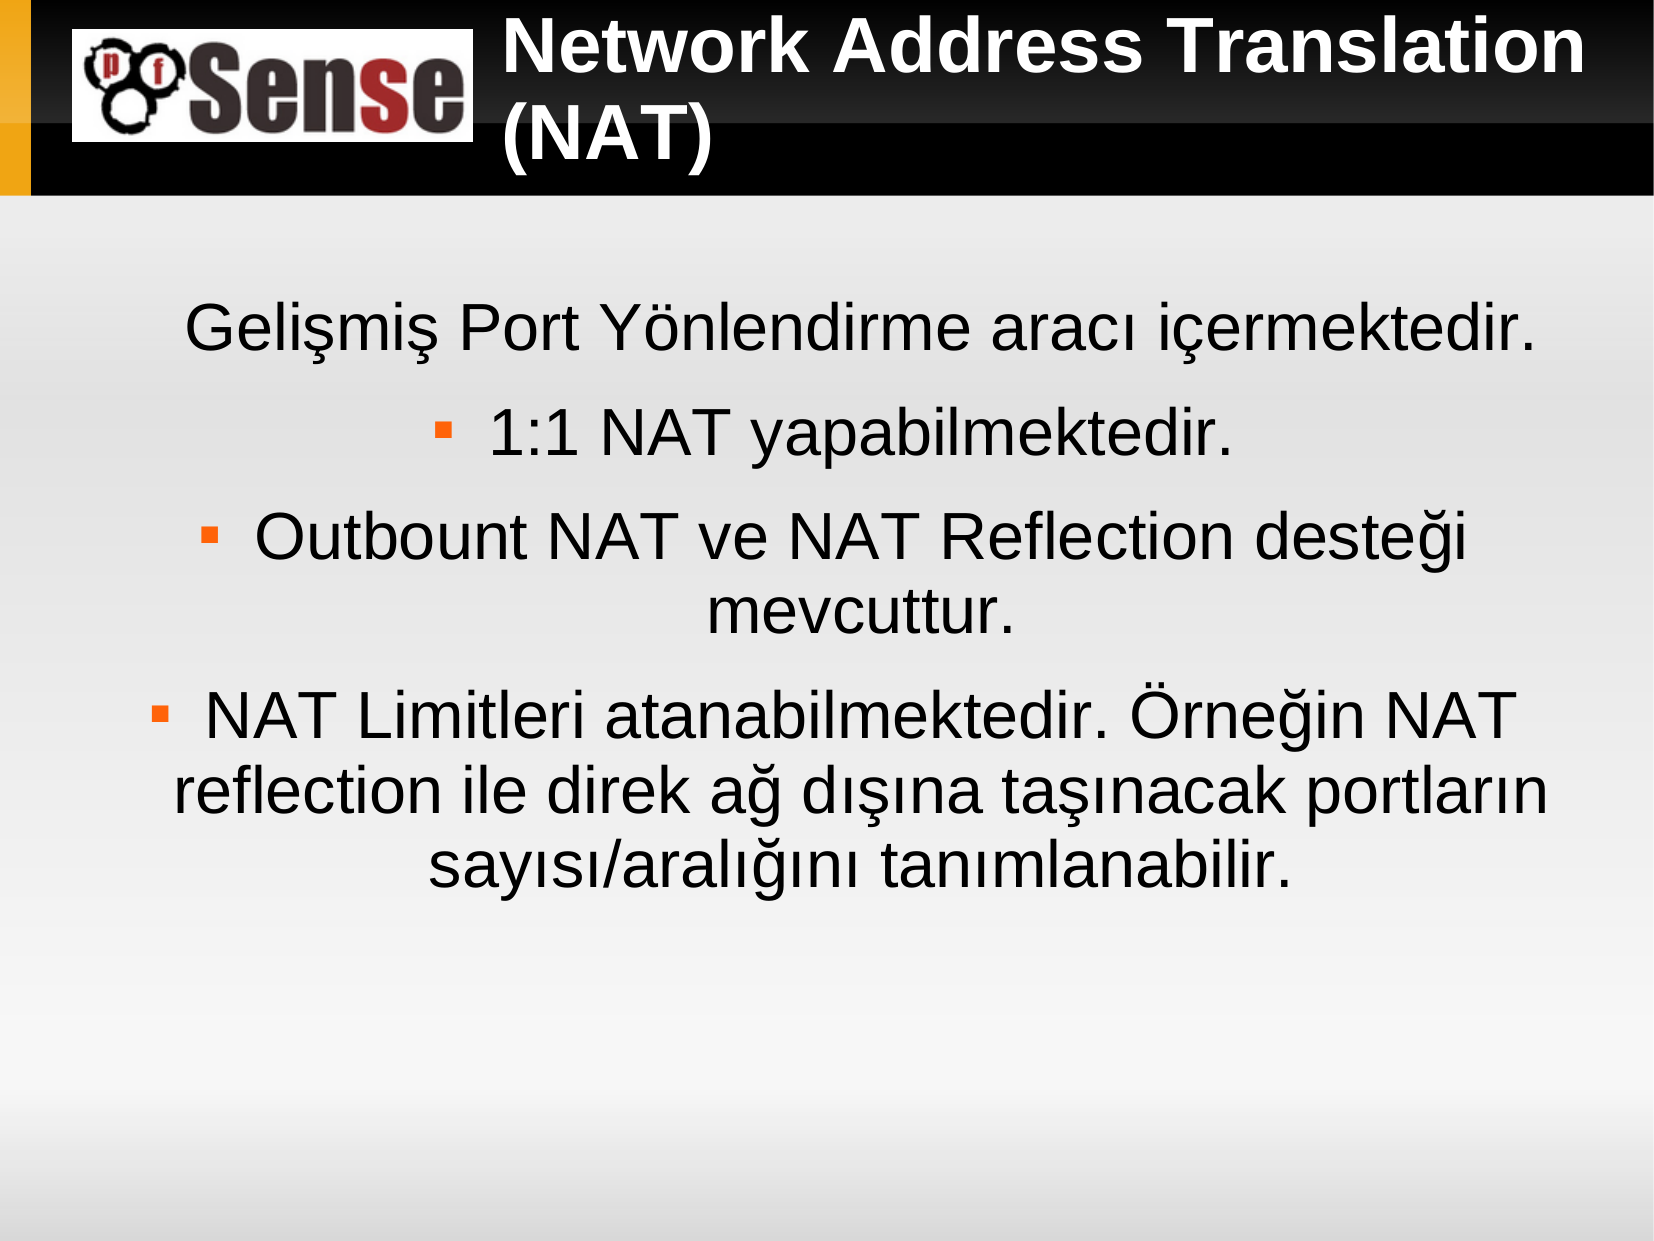

# Network Address Translation (NAT)
Gelişmiş Port Yönlendirme aracı içermektedir.
1:1 NAT yapabilmektedir.
Outbount NAT ve NAT Reflection desteği mevcuttur.
NAT Limitleri atanabilmektedir. Örneğin NAT reflection ile direk ağ dışına taşınacak portların sayısı/aralığını tanımlanabilir.